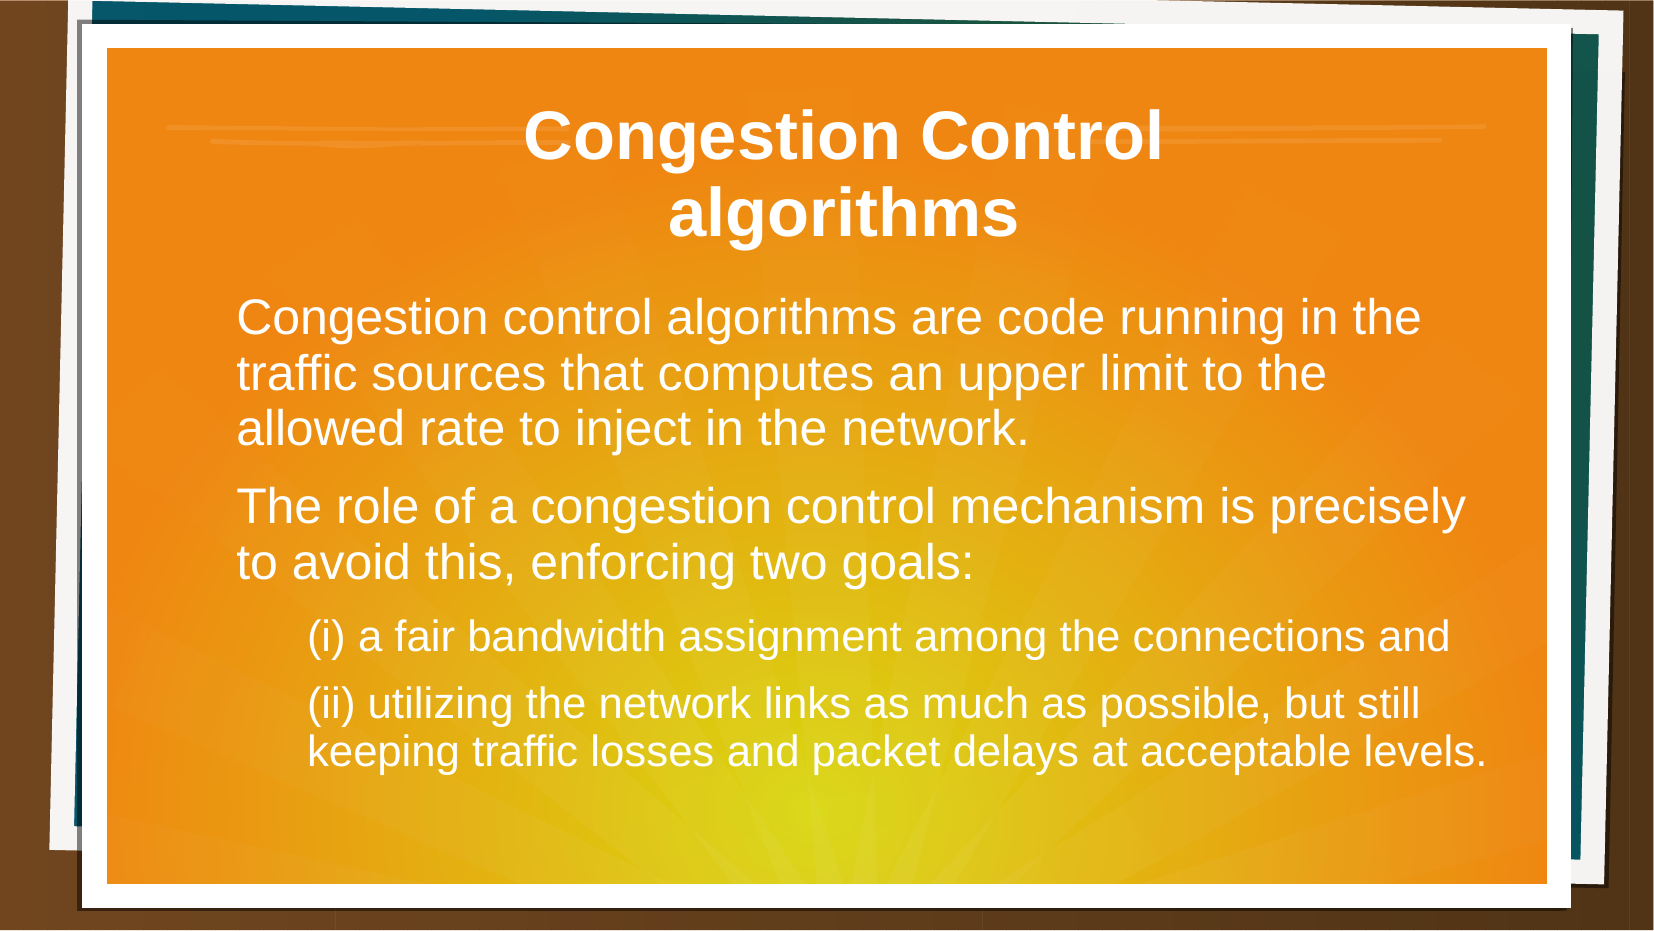

# Congestion Control algorithms
Congestion control algorithms are code running in the traffic sources that computes an upper limit to the allowed rate to inject in the network.
The role of a congestion control mechanism is precisely to avoid this, enforcing two goals:
(i) a fair bandwidth assignment among the connections and
(ii) utilizing the network links as much as possible, but still keeping traffic losses and packet delays at acceptable levels.